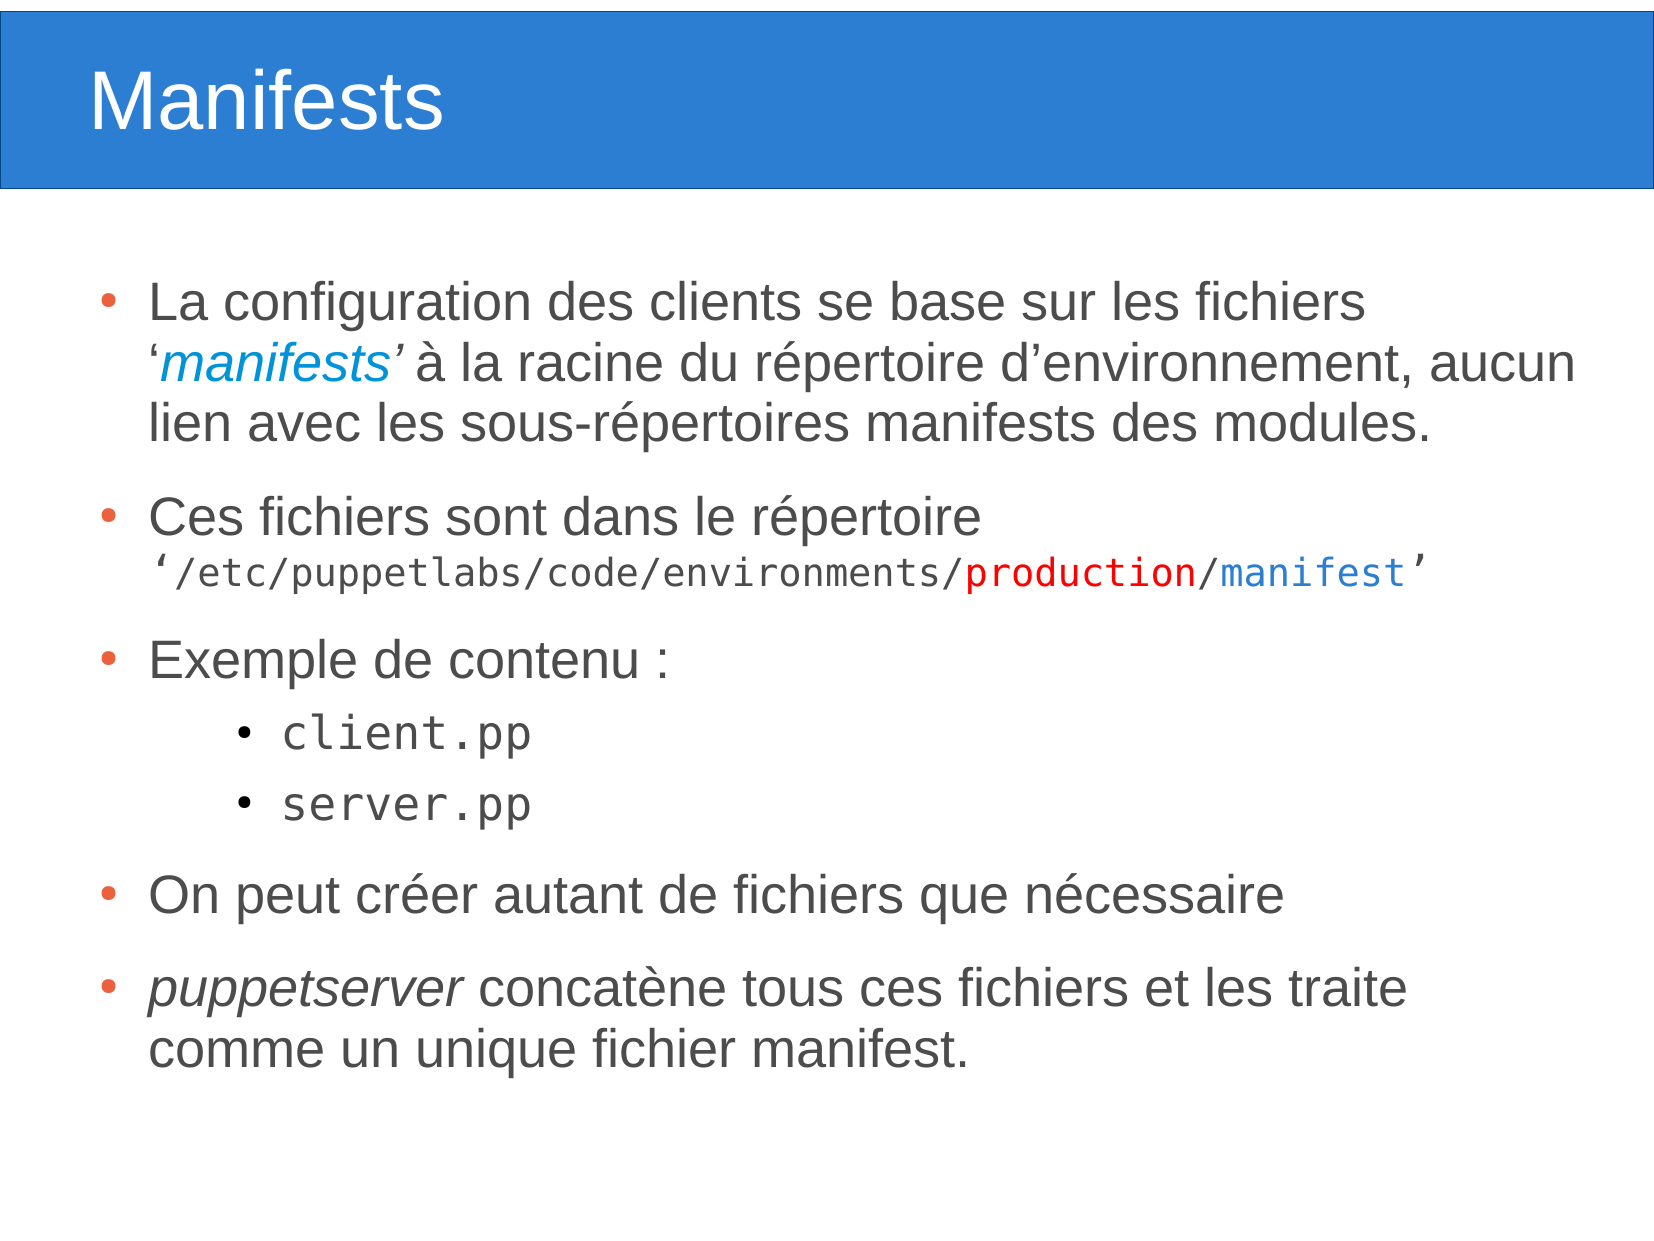

# Manifests
La configuration des clients se base sur les fichiers ‘manifests’ à la racine du répertoire d’environnement, aucun lien avec les sous-répertoires manifests des modules.
Ces fichiers sont dans le répertoire ‘/etc/puppetlabs/code/environments/production/manifest’
Exemple de contenu :
client.pp
server.pp
On peut créer autant de fichiers que nécessaire
puppetserver concatène tous ces fichiers et les traite comme un unique fichier manifest.